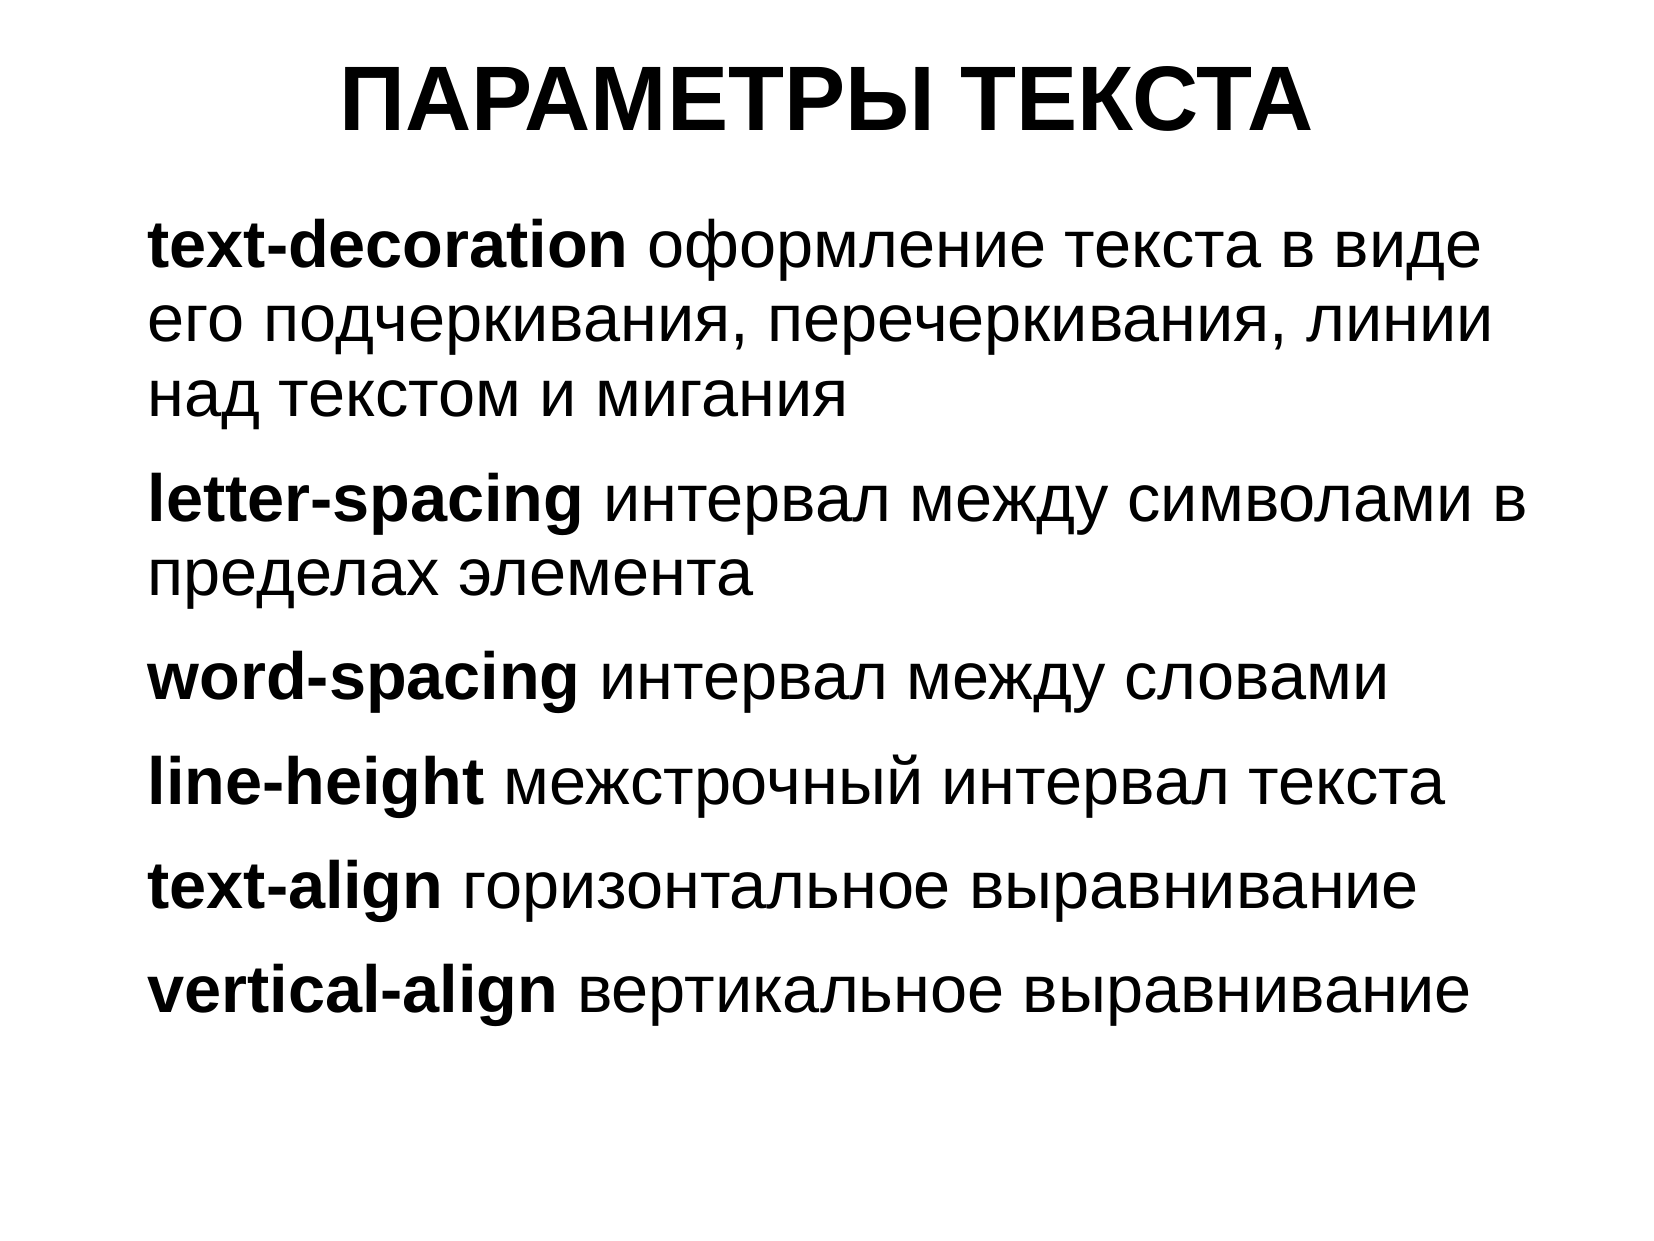

# ПАРАМЕТРЫ ТЕКСТА
text-decoration оформление текста в виде его подчеркивания, перечеркивания, линии над текстом и мигания
letter-spacing интервал между символами в пределах элемента
word-spacing интервал между словами
line-height межстрочный интервал текста
text-align горизонтальное выравнивание
vertical-align вертикальное выравнивание